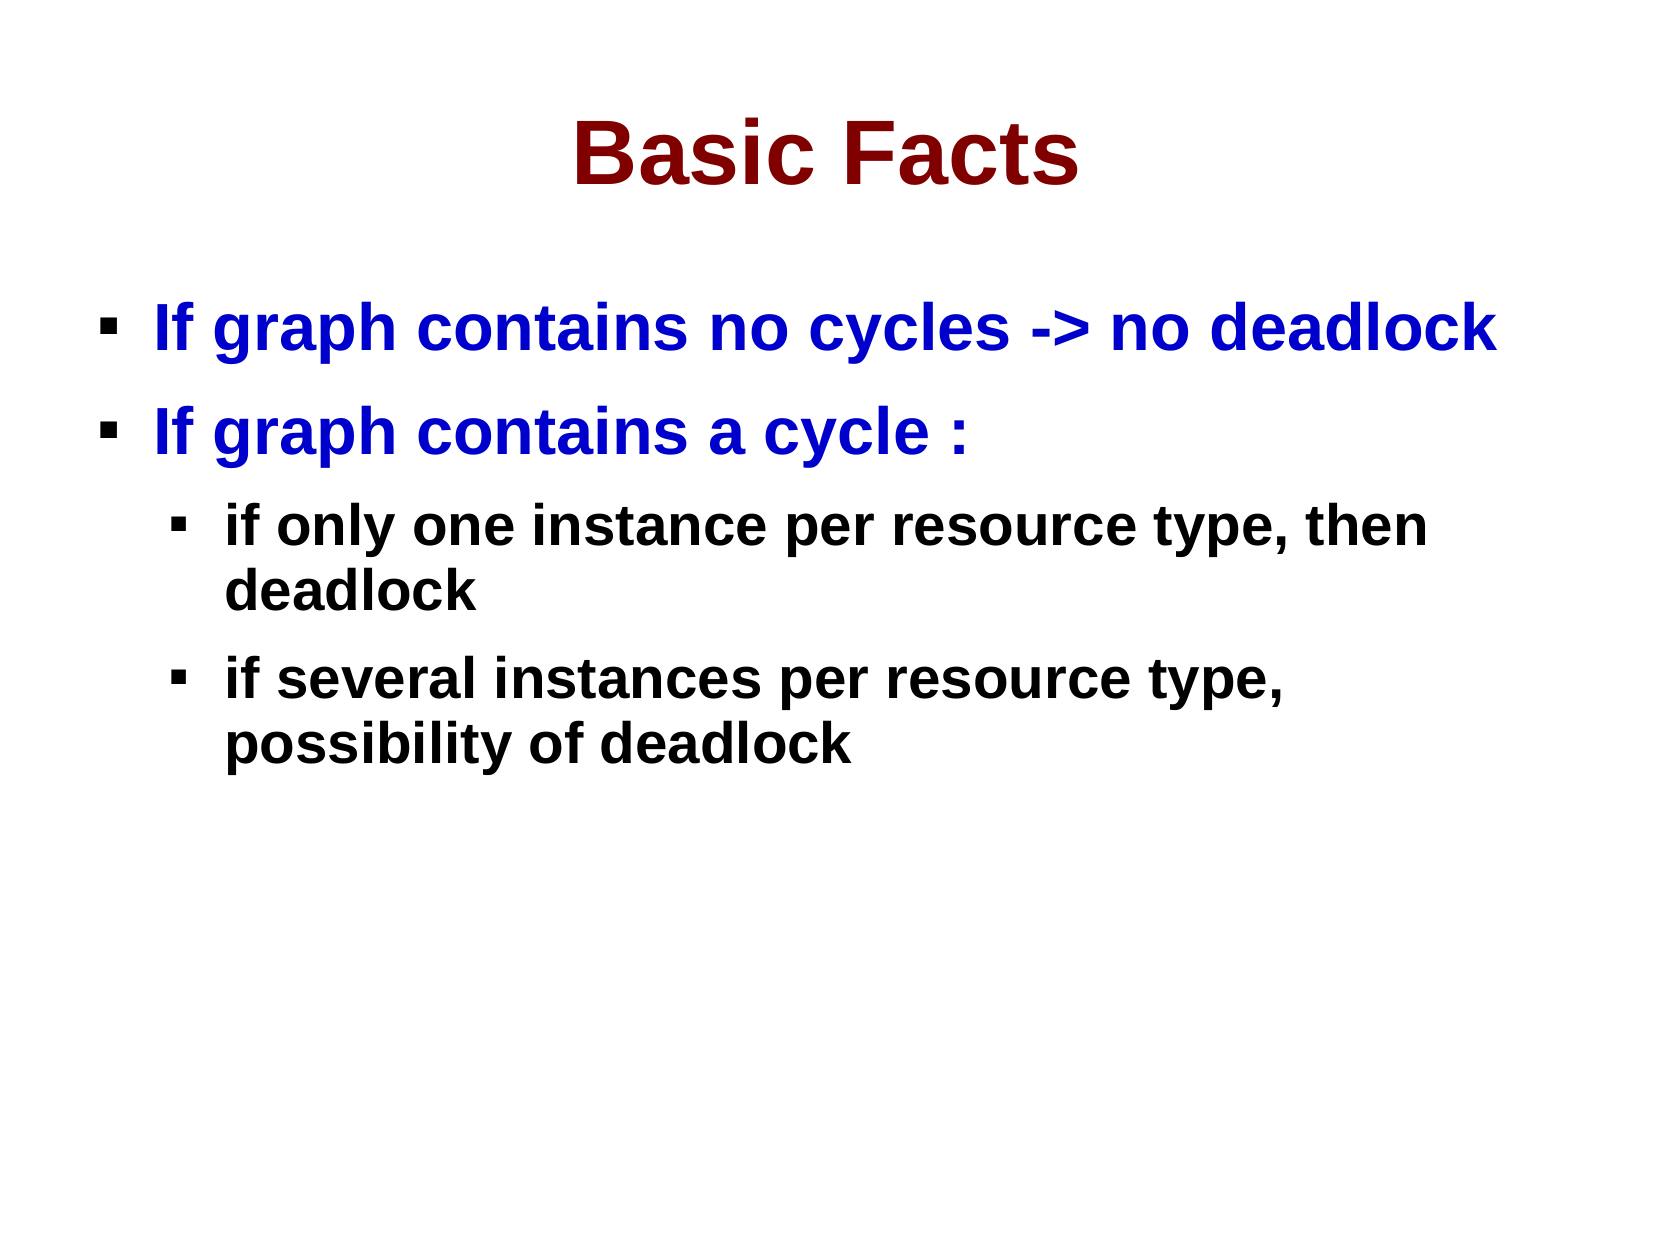

# Basic Facts
If graph contains no cycles -> no deadlock
If graph contains a cycle :
if only one instance per resource type, then deadlock
if several instances per resource type, possibility of deadlock